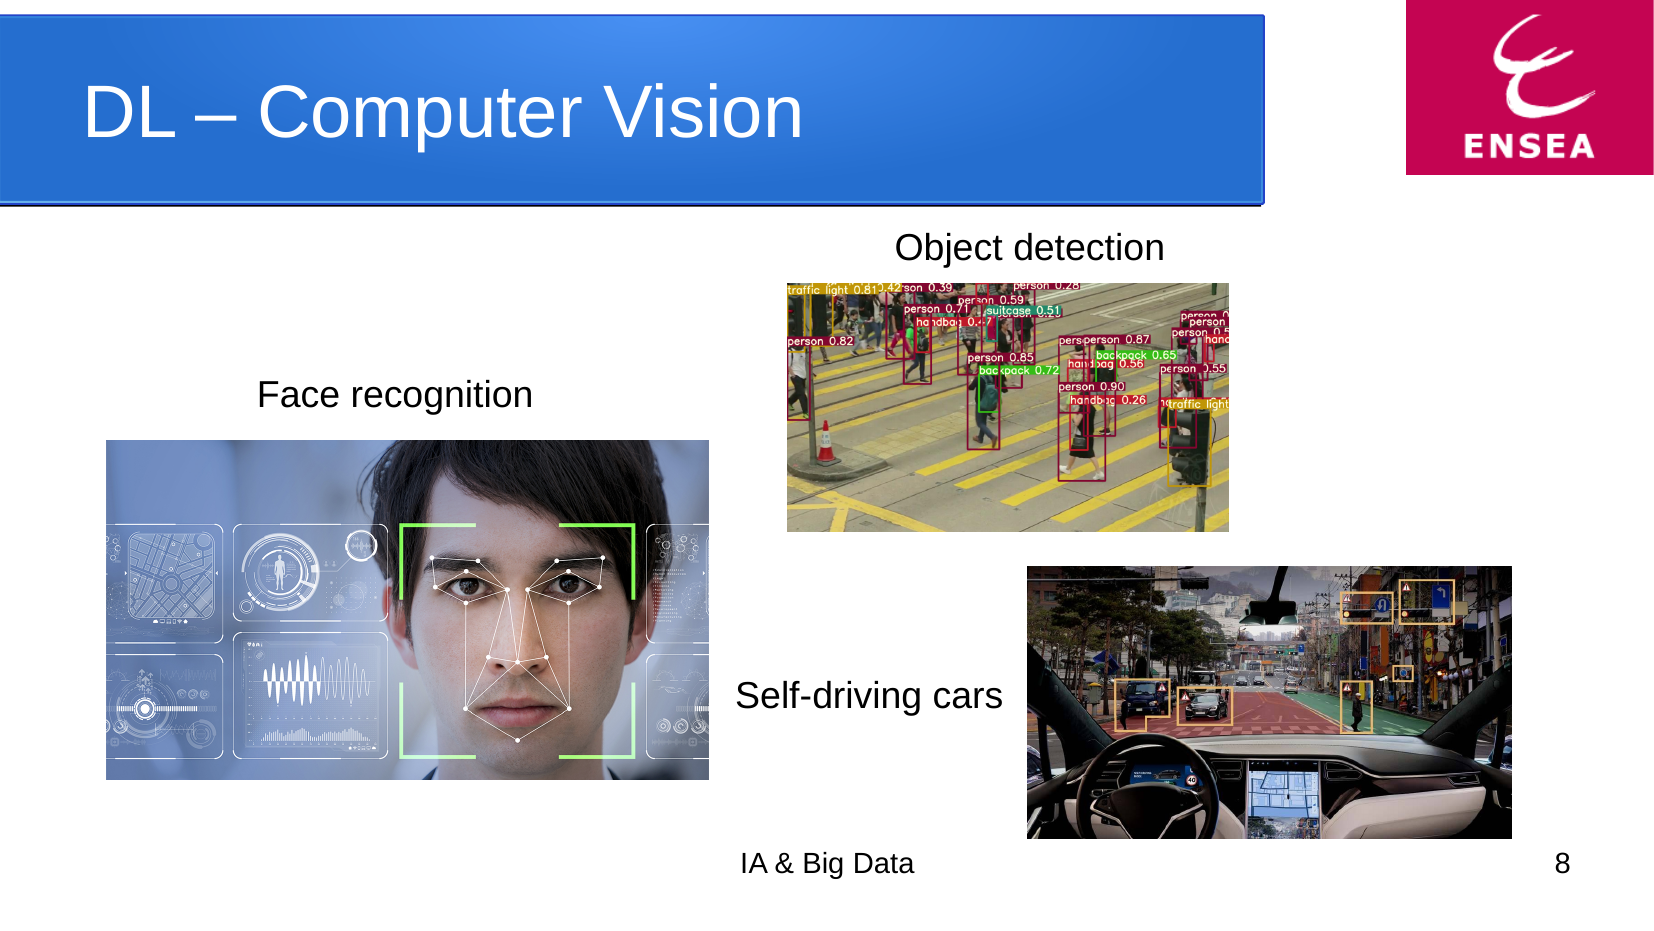

# DL – Computer Vision
Object detection
Face recognition
Self-driving cars
IA & Big Data
8